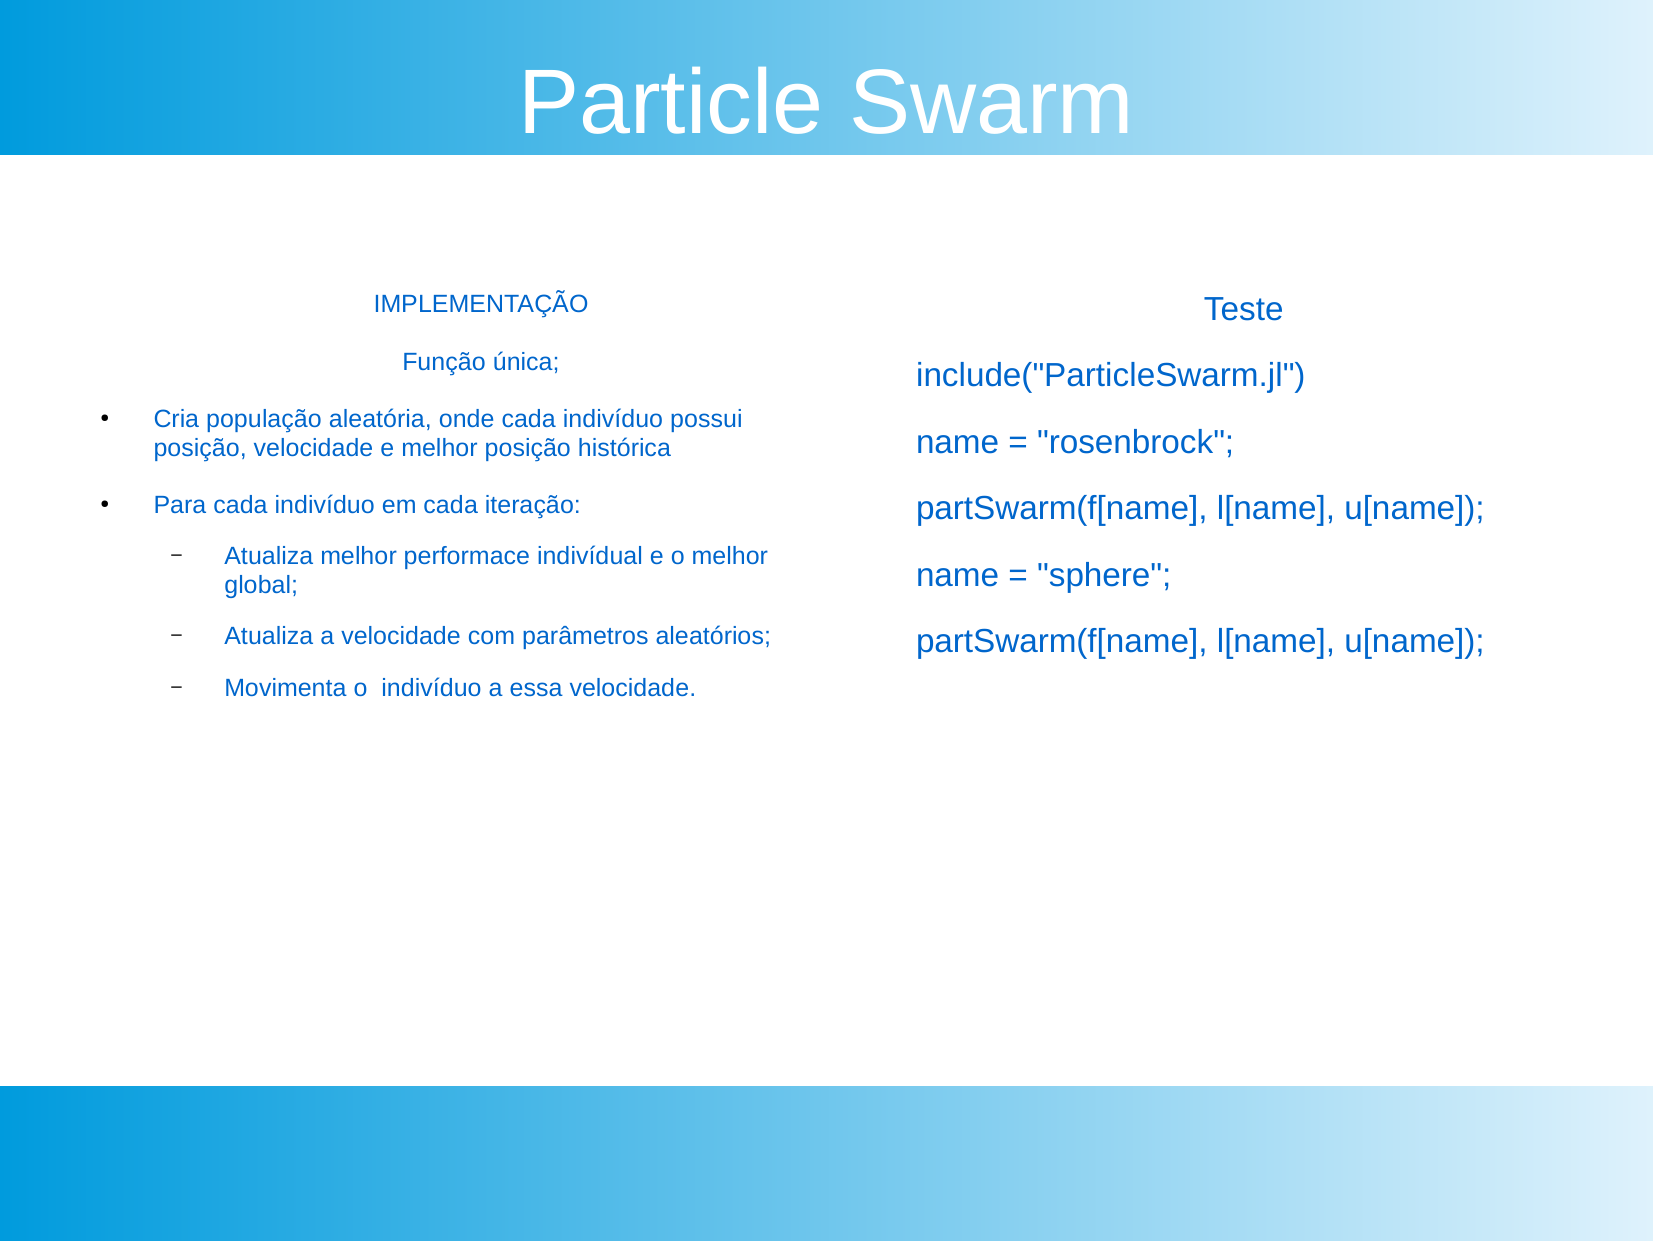

# Particle Swarm
IMPLEMENTAÇÃO
Função única;
Cria população aleatória, onde cada indivíduo possui posição, velocidade e melhor posição histórica
Para cada indivíduo em cada iteração:
Atualiza melhor performace indivídual e o melhor global;
Atualiza a velocidade com parâmetros aleatórios;
Movimenta o indivíduo a essa velocidade.
Teste
include("ParticleSwarm.jl")
name = "rosenbrock";
partSwarm(f[name], l[name], u[name]);
name = "sphere";
partSwarm(f[name], l[name], u[name]);